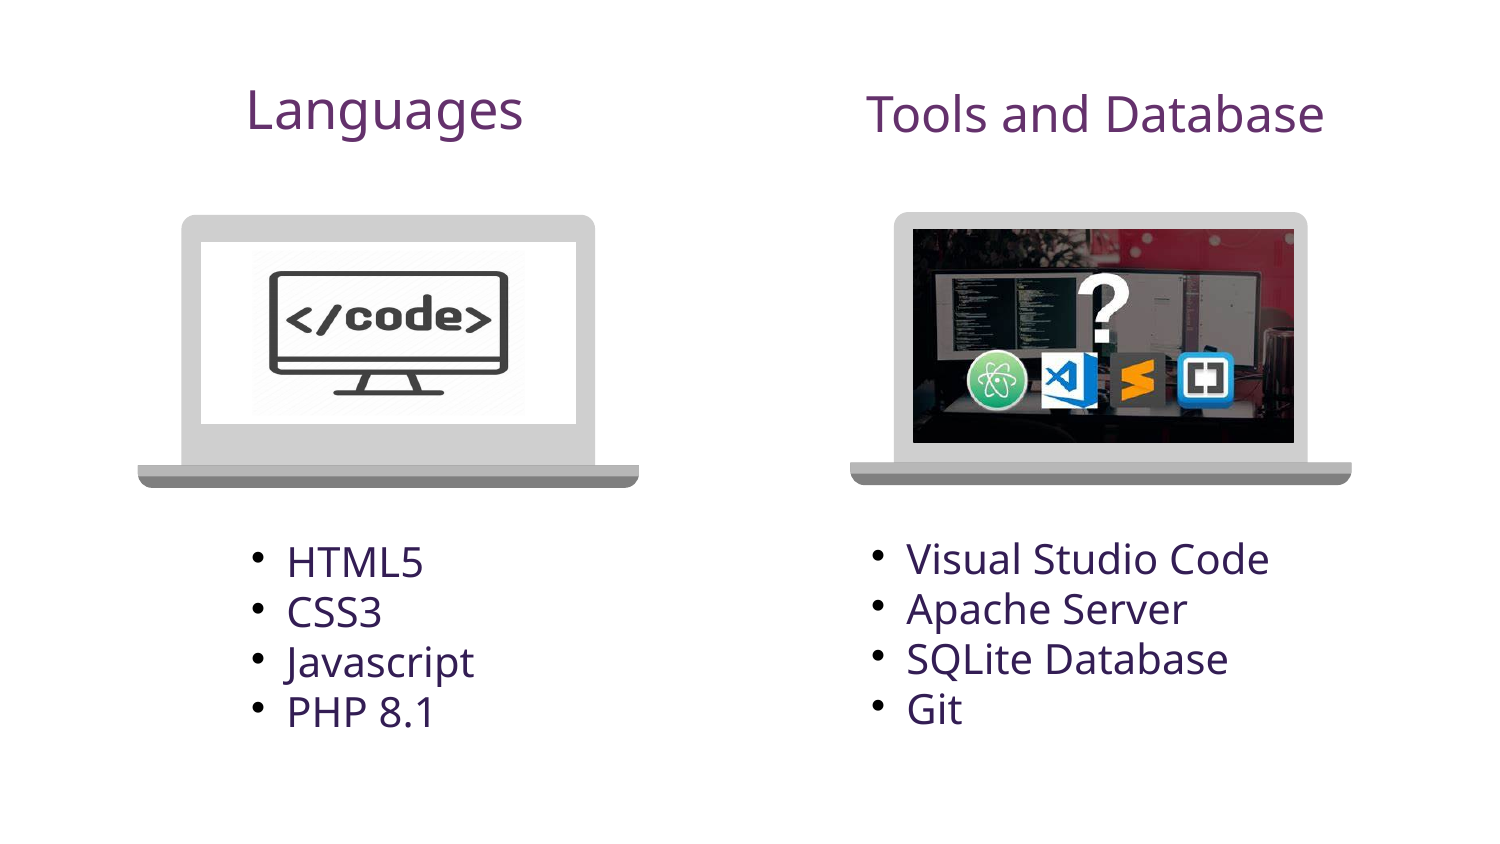

Tools and Database
Languages
Visual Studio Code
Apache Server
SQLite Database
Git
HTML5
CSS3
Javascript
PHP 8.1